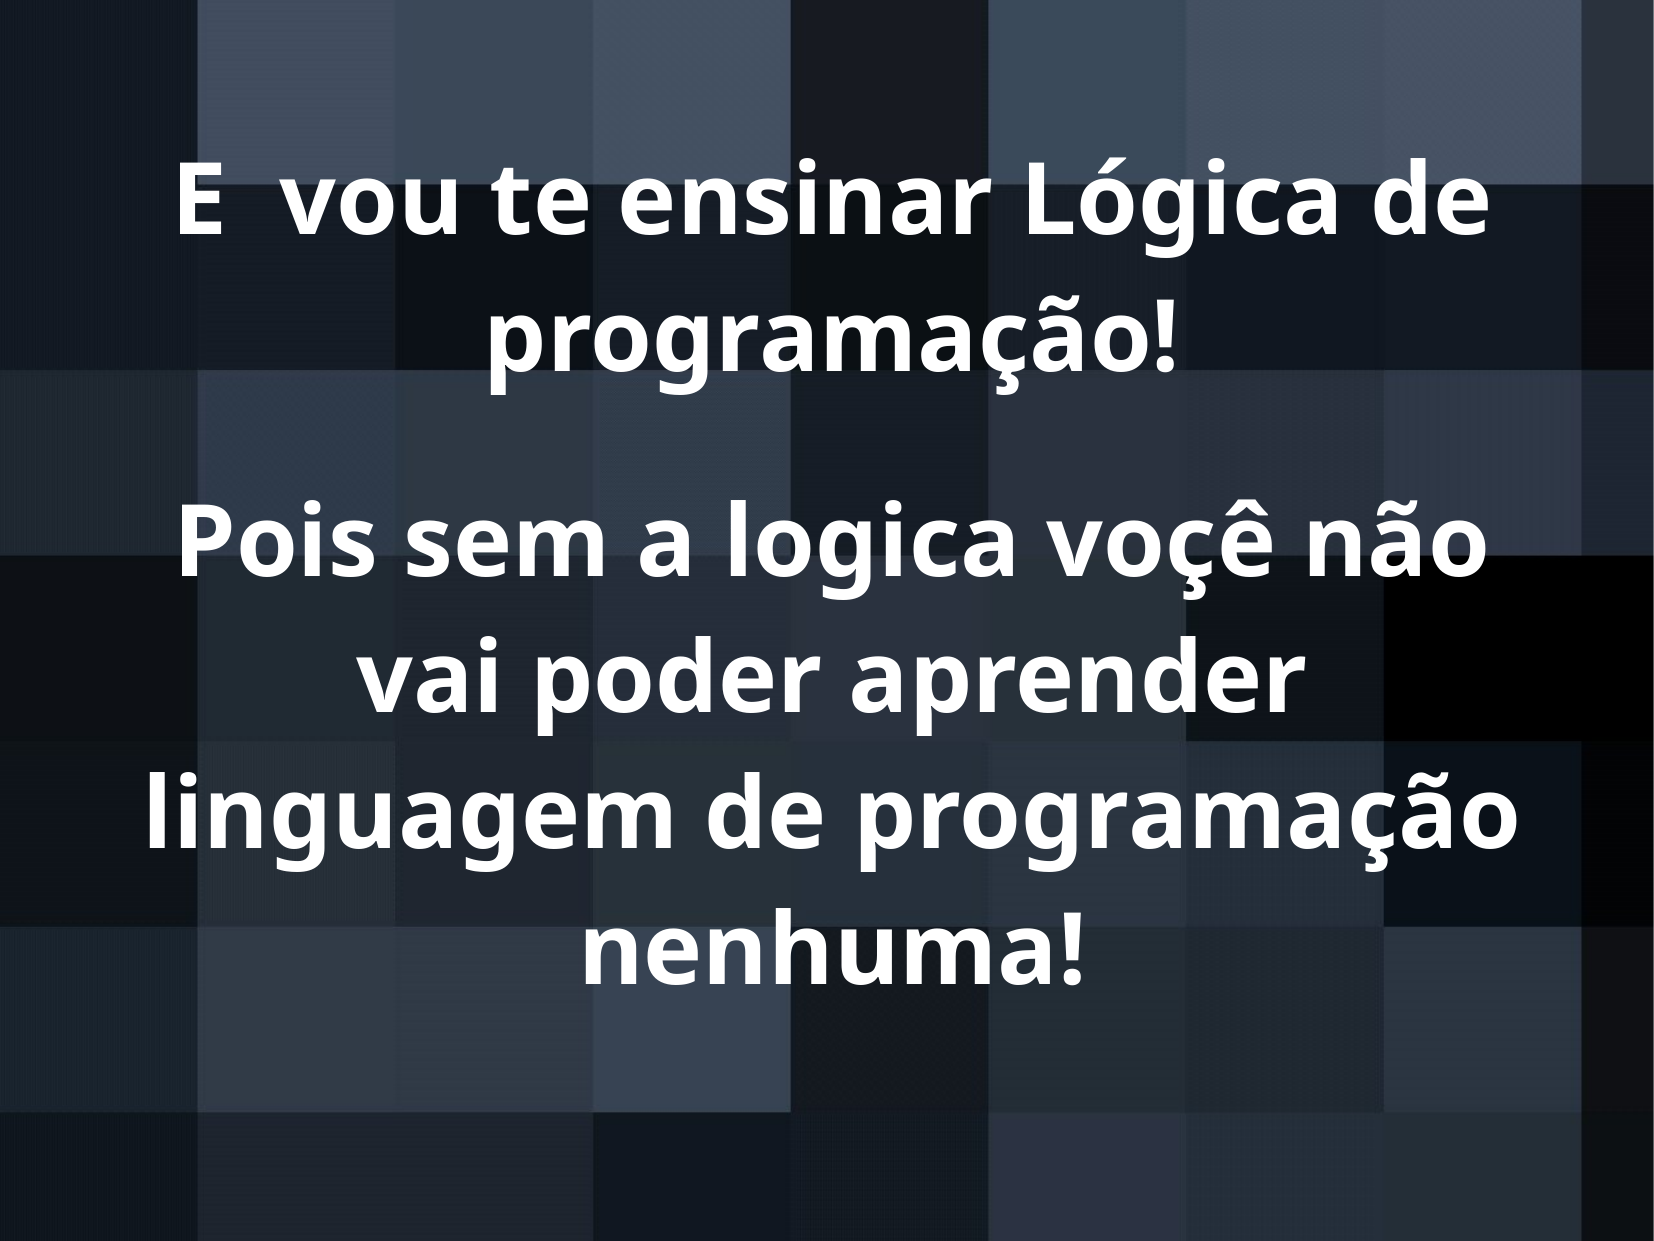

# E vou te ensinar Lógica de programação!
Pois sem a logica voçê não vai poder aprender linguagem de programação nenhuma!